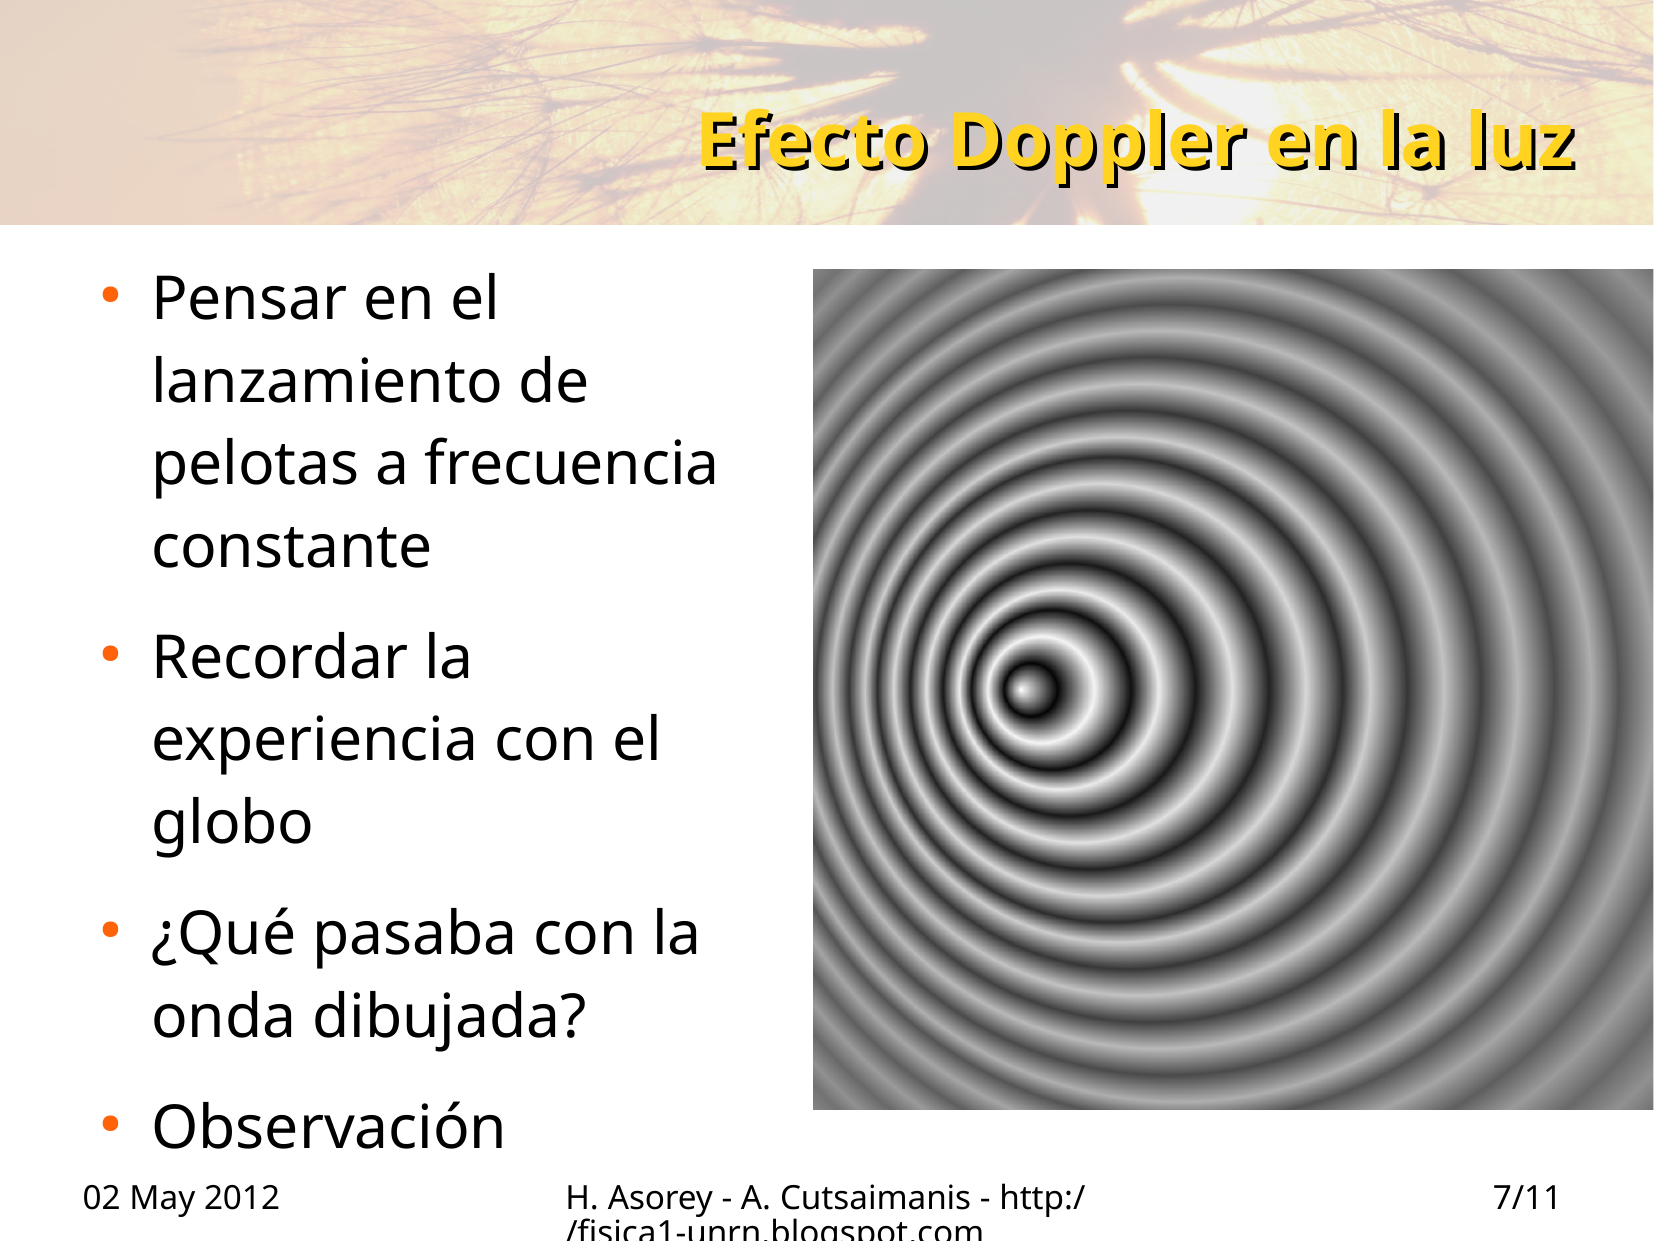

# Efecto Doppler en la luz
Pensar en el lanzamiento de pelotas a frecuencia constante
Recordar la experiencia con el globo
¿Qué pasaba con la onda dibujada?
Observación
02 May 2012
H. Asorey - A. Cutsaimanis - http://fisica1-unrn.blogspot.com
7